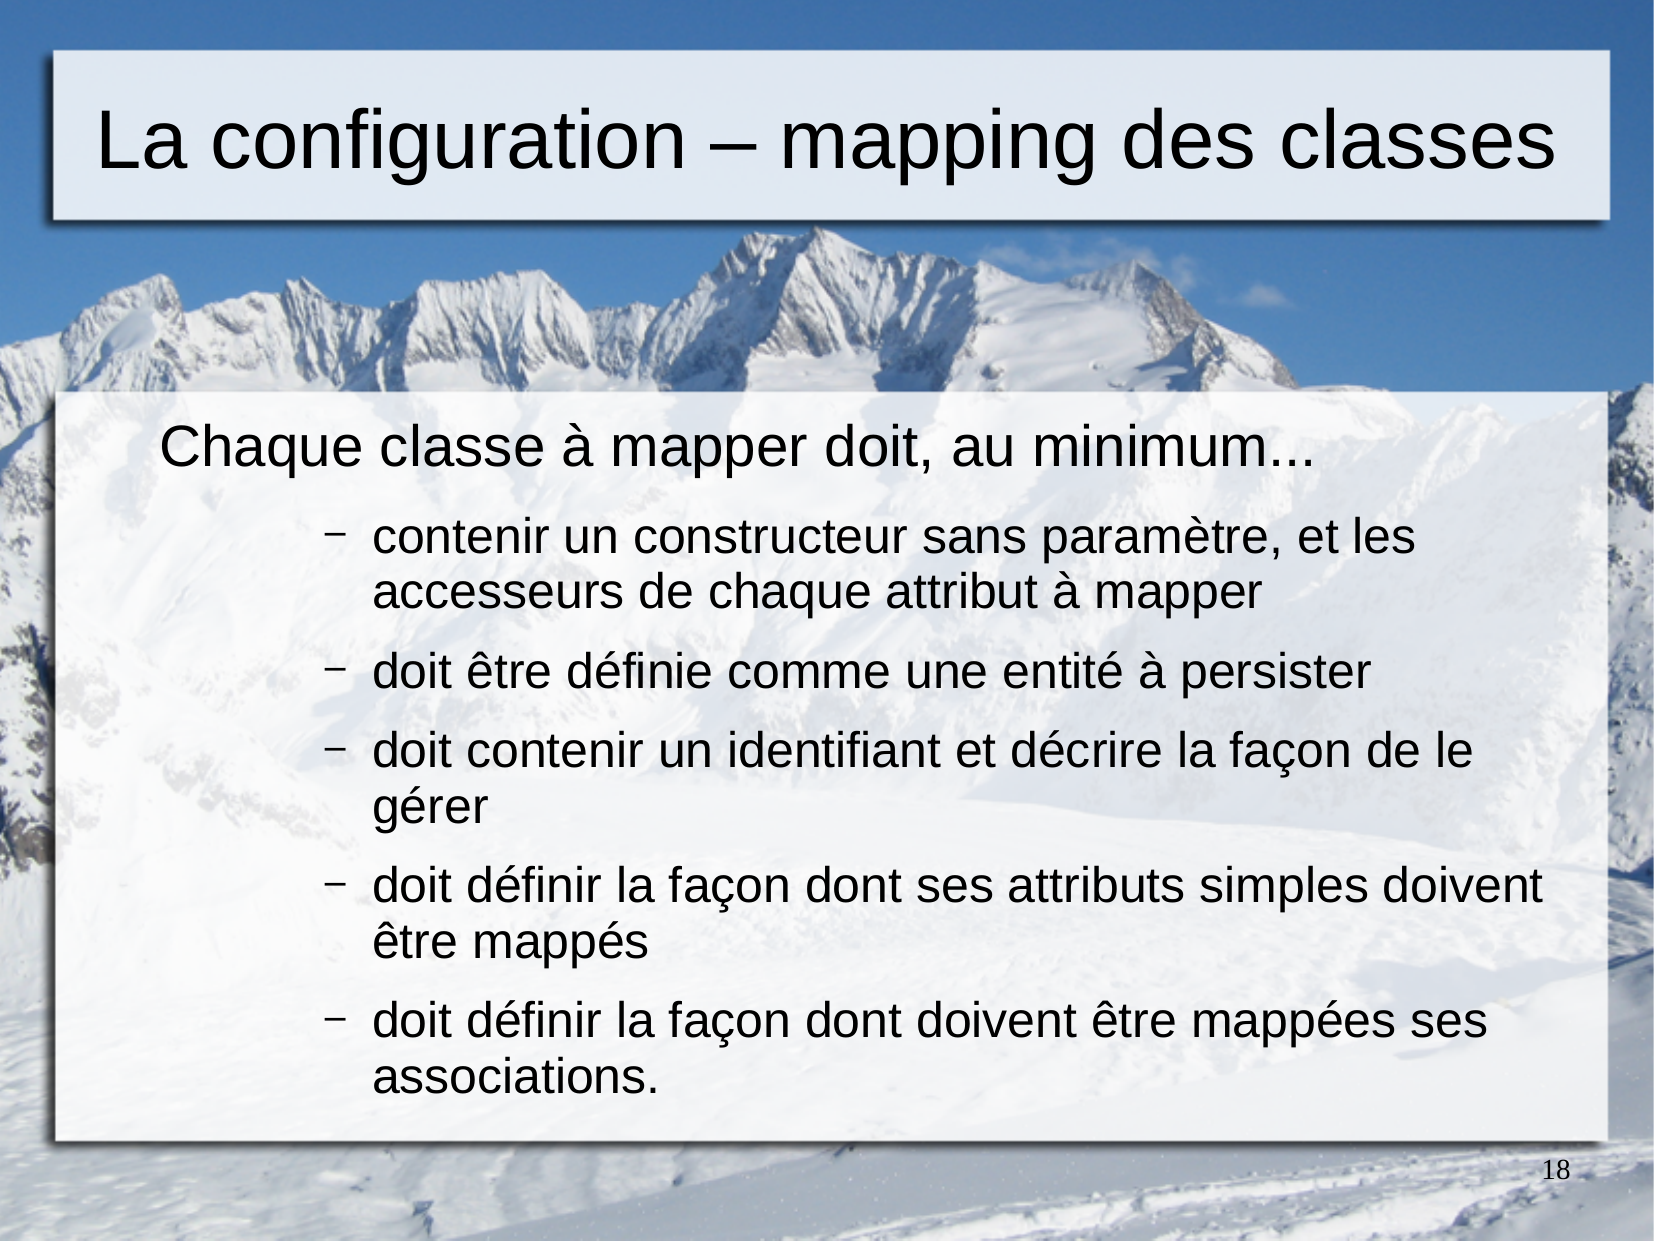

# La configuration – mapping des classes
Chaque classe à mapper doit, au minimum...
contenir un constructeur sans paramètre, et les accesseurs de chaque attribut à mapper
doit être définie comme une entité à persister
doit contenir un identifiant et décrire la façon de le gérer
doit définir la façon dont ses attributs simples doivent être mappés
doit définir la façon dont doivent être mappées ses associations.
18